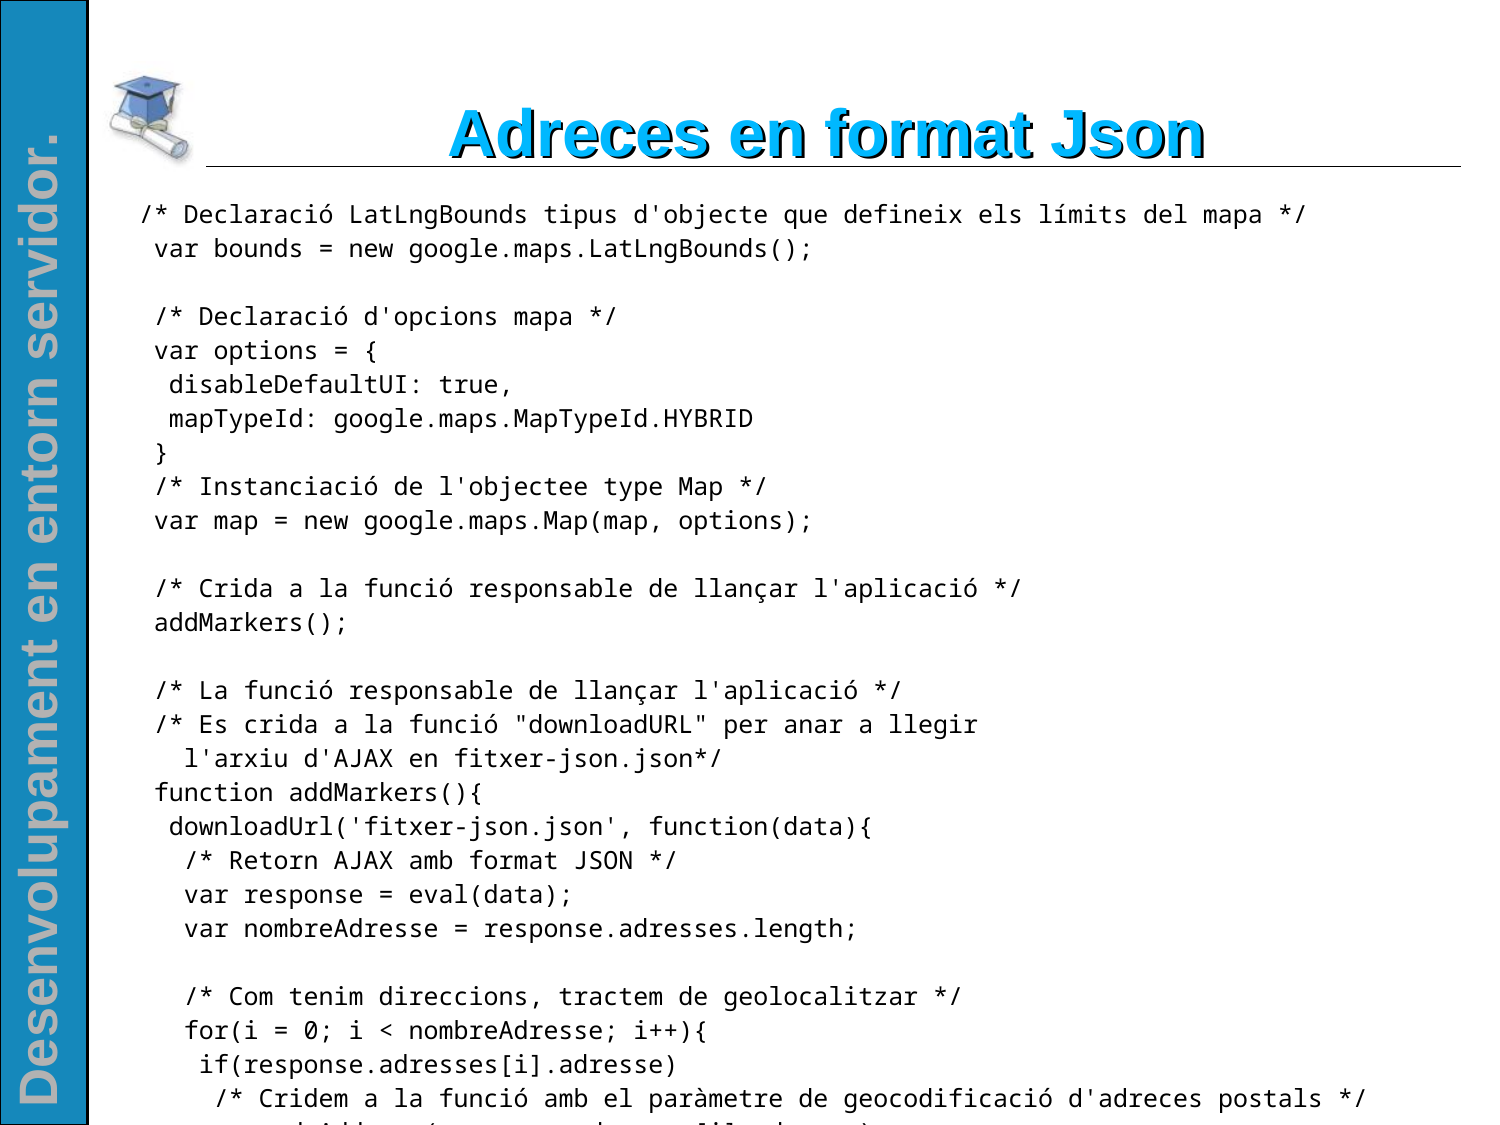

# Adreces en format Json
/* Declaració LatLngBounds tipus d'objecte que defineix els límits del mapa */
 var bounds = new google.maps.LatLngBounds();
 /* Declaració d'opcions mapa */
 var options = {
 disableDefaultUI: true,
 mapTypeId: google.maps.MapTypeId.HYBRID
 }
 /* Instanciació de l'objectee type Map */
 var map = new google.maps.Map(map, options);
 /* Crida a la funció responsable de llançar l'aplicació */
 addMarkers();
 /* La funció responsable de llançar l'aplicació */
 /* Es crida a la funció "downloadURL" per anar a llegir
 l'arxiu d'AJAX en fitxer-json.json*/
 function addMarkers(){
 downloadUrl('fitxer-json.json', function(data){
 /* Retorn AJAX amb format JSON */
 var response = eval(data);
 var nombreAdresse = response.adresses.length;
 /* Com tenim direccions, tractem de geolocalitzar */
 for(i = 0; i < nombreAdresse; i++){
 if(response.adresses[i].adresse)
 /* Cridem a la funció amb el paràmetre de geocodificació d'adreces postals */
 geocodeAddress(response.adresses[i].adresse);
 }
 });
 }